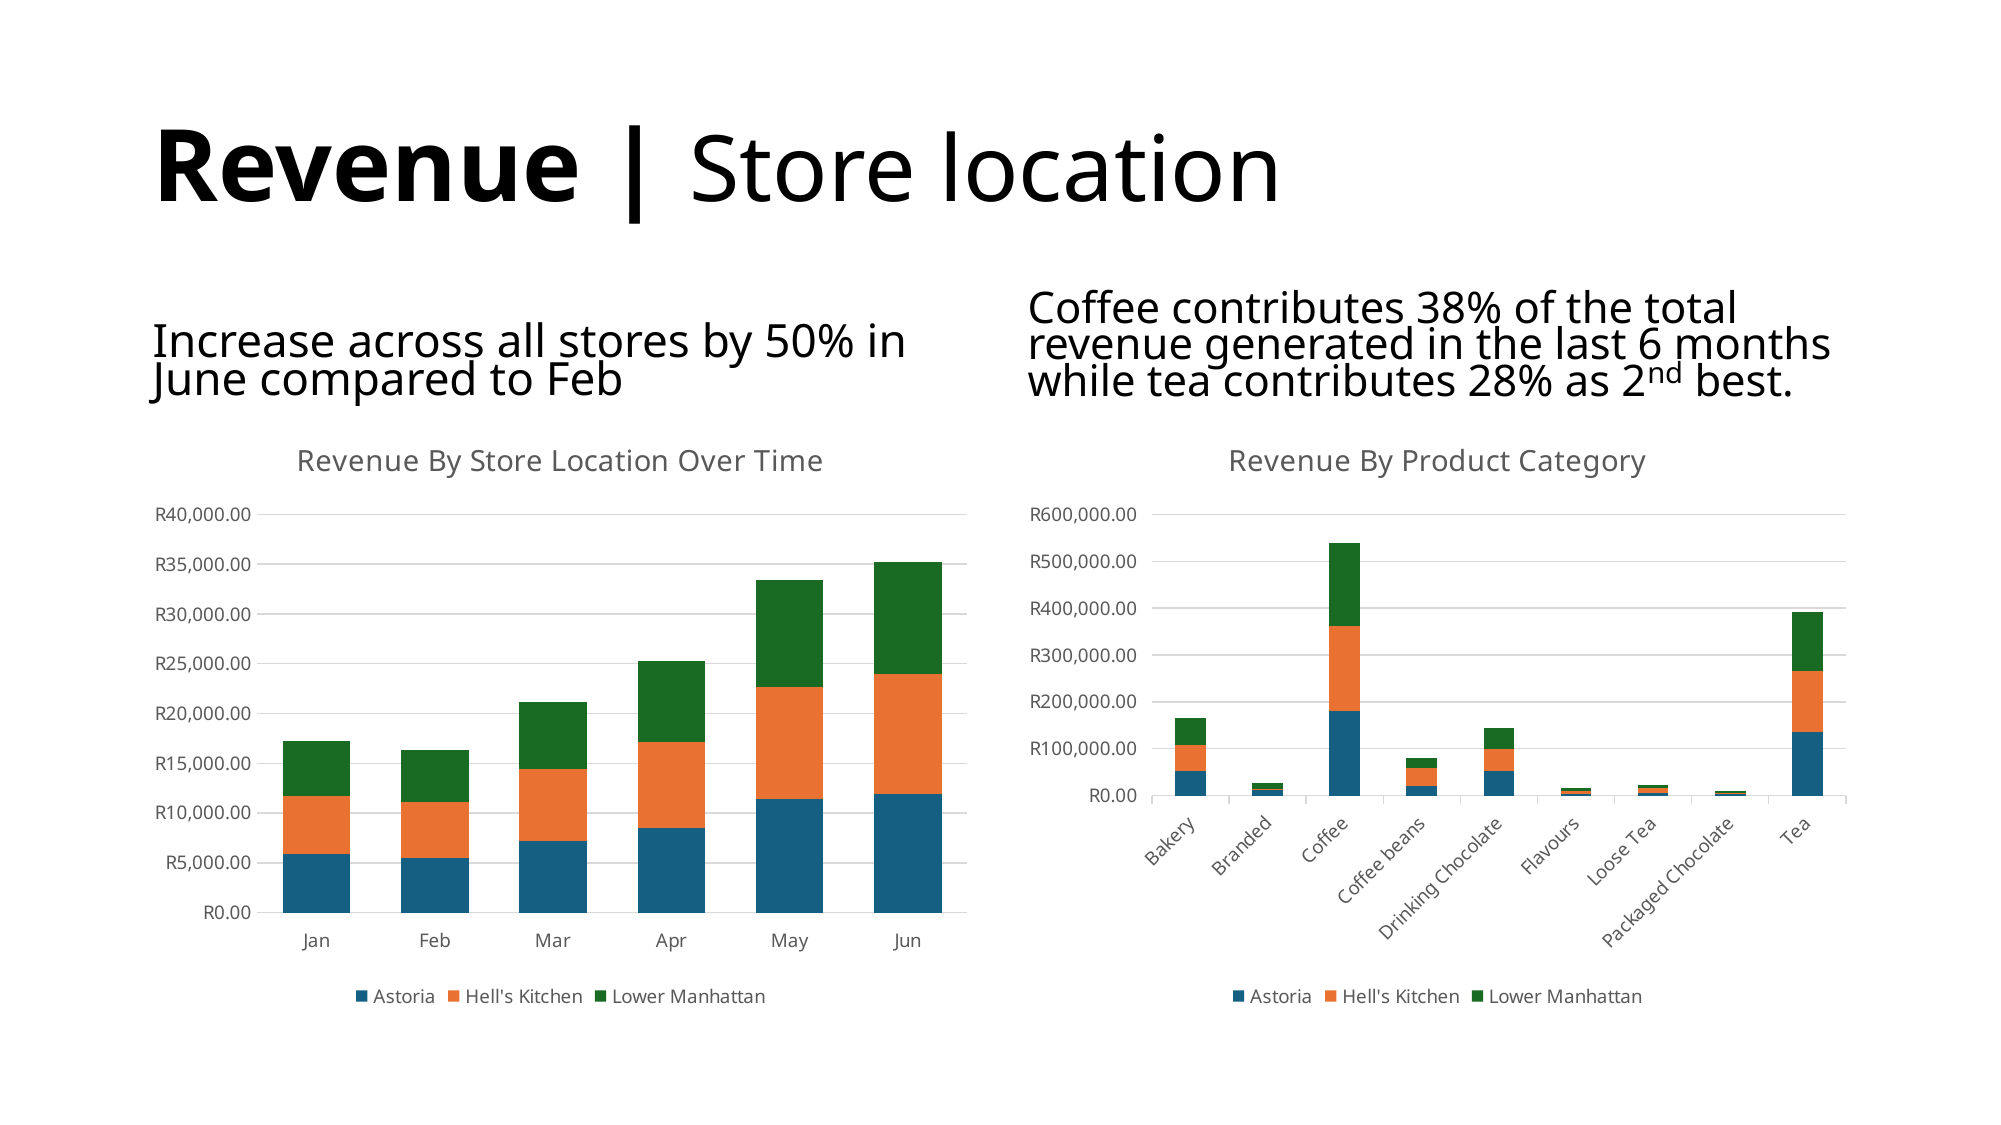

# Revenue | Store location
Increase across all stores by 50% in June compared to Feb
Coffee contributes 38% of the total revenue generated in the last 6 months while tea contributes 28% as 2nd best.
### Chart: Revenue By Store Location Over Time
| Category | Astoria | Hell's Kitchen | Lower Manhattan |
|---|---|---|---|
| Jan | 5904.0 | 5851.0 | 5518.0 |
| Feb | 5469.0 | 5592.0 | 5247.0 |
| Mar | 7161.0 | 7247.0 | 6771.0 |
| Apr | 8538.0 | 8605.0 | 8132.0 |
| May | 11435.0 | 11267.0 | 10730.0 |
| Jun | 11945.0 | 12034.0 | 11272.0 |
### Chart: Revenue By Product Category
| Category | Astoria | Hell's Kitchen | Lower Manhattan |
|---|---|---|---|
| Bakery | 53199.5 | 54773.9 | 56657.8800000002 |
| Branded | 10914.0 | 3884.0 | 12416.0 |
| Coffee | 179488.599999991 | 182445.299999994 | 177970.999999995 |
| Coffee beans | 20438.4 | 37270.2000000001 | 22461.9 |
| Drinking Chocolate | 52670.5 | 47172.5 | 44989.0 |
| Flavours | 3529.59999999991 | 5753.59999999993 | 7534.39999999999 |
| Loose Tea | 6387.99999999998 | 8922.69999999993 | 7116.49999999996 |
| Packaged Chocolate | 2179.42 | 3397.54 | 3238.32 |
| Tea | 135679.799999998 | 129402.599999998 | 127729.499999998 |